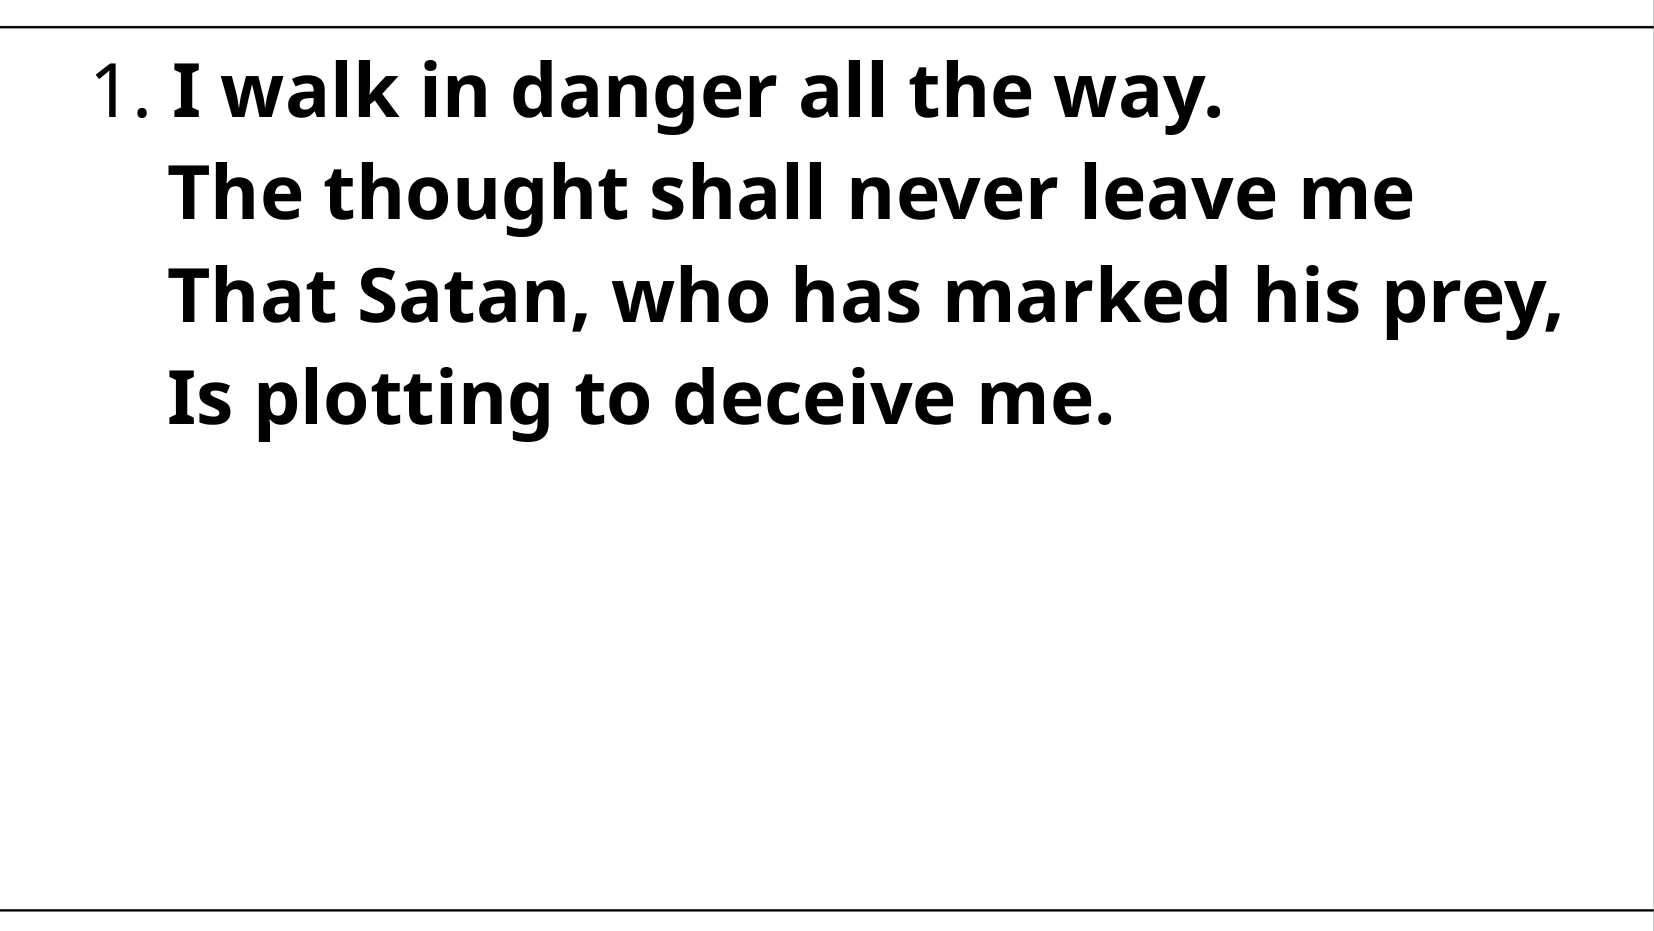

1. I walk in danger all the way.
 The thought shall never leave me
 That Satan, who has marked his prey,
 Is plotting to deceive me.